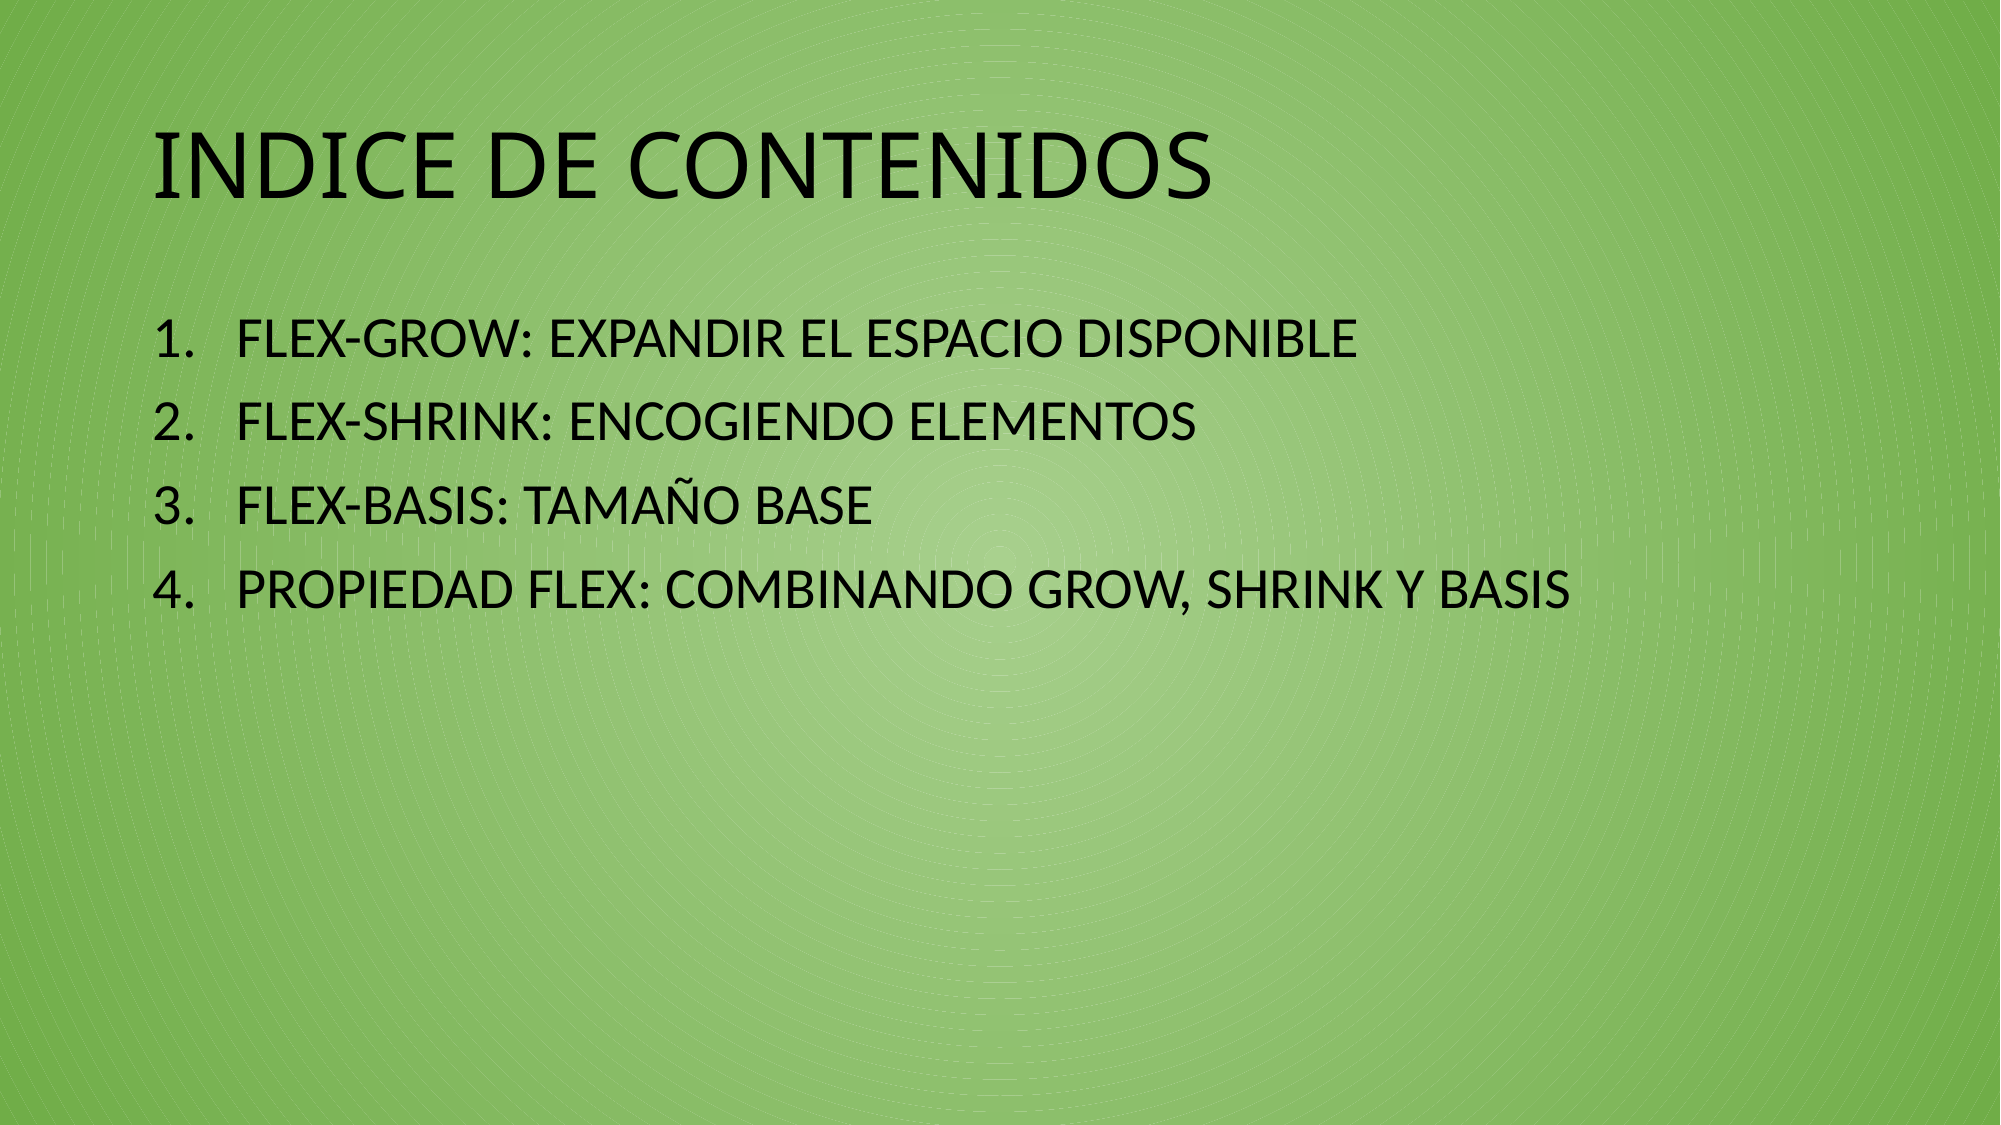

# INDICE DE CONTENIDOS
FLEX-GROW: EXPANDIR EL ESPACIO DISPONIBLE
FLEX-SHRINK: ENCOGIENDO ELEMENTOS
FLEX-BASIS: TAMAÑO BASE
PROPIEDAD FLEX: COMBINANDO GROW, SHRINK Y BASIS